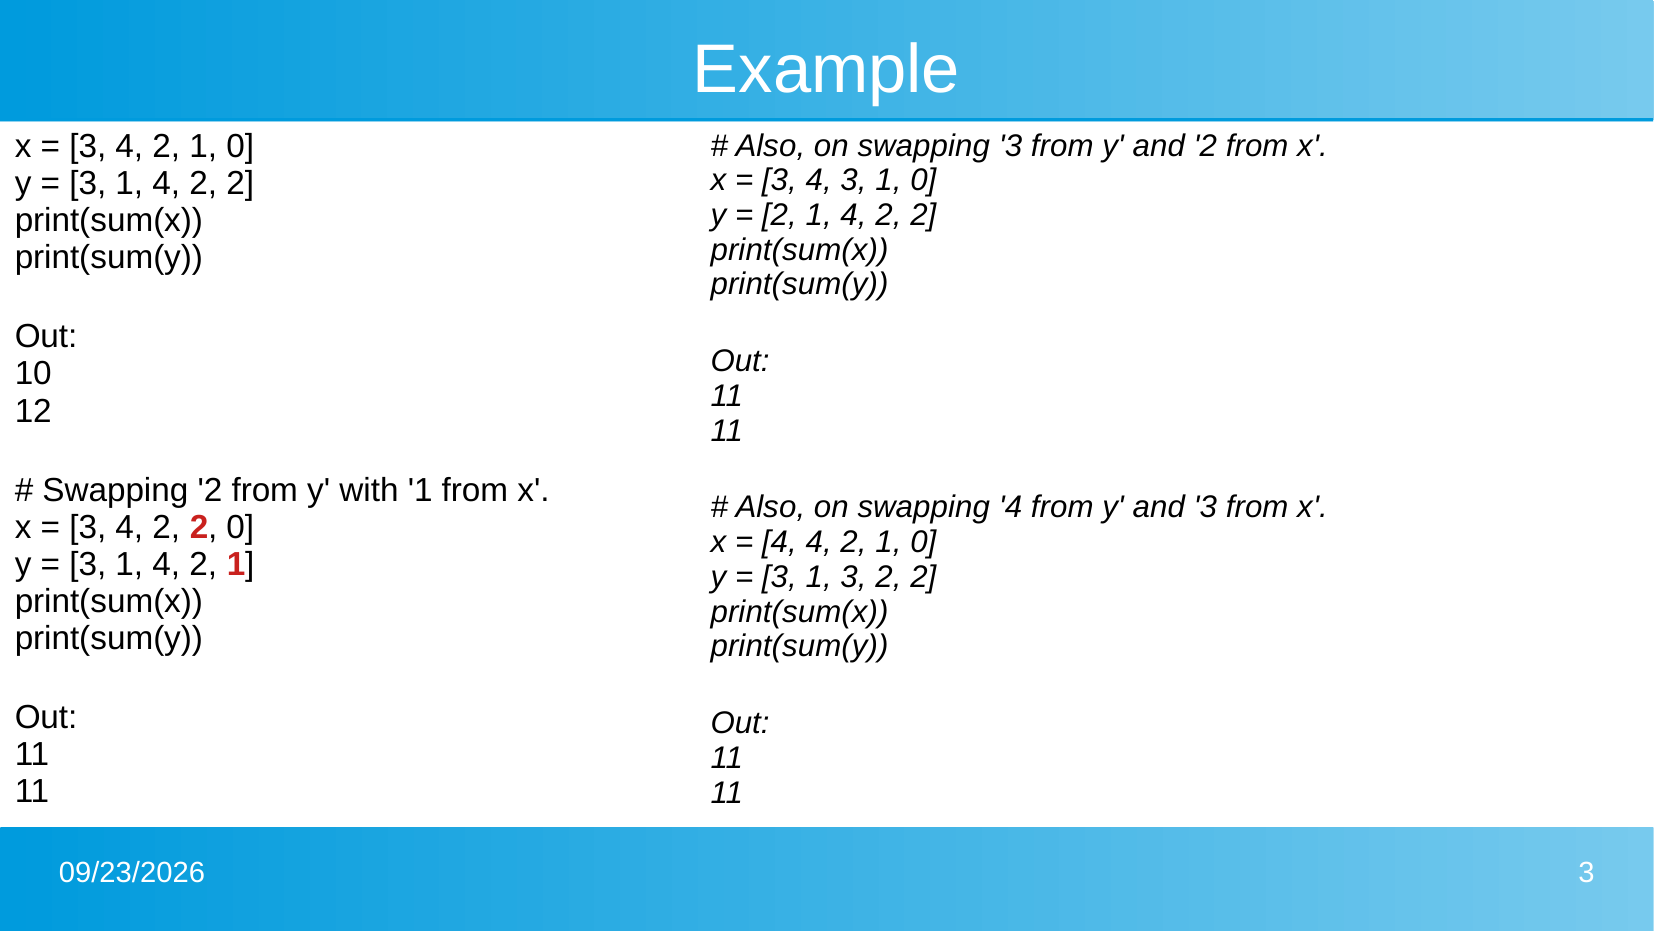

# Example
x = [3, 4, 2, 1, 0]
y = [3, 1, 4, 2, 2]
print(sum(x))
print(sum(y))
Out:
10
12
# Swapping '2 from y' with '1 from x'.
x = [3, 4, 2, 2, 0]
y = [3, 1, 4, 2, 1]
print(sum(x))
print(sum(y))
Out:
11
11
# Also, on swapping '3 from y' and '2 from x'.
x = [3, 4, 3, 1, 0]
y = [2, 1, 4, 2, 2]
print(sum(x))
print(sum(y))
Out:
11
11
# Also, on swapping '4 from y' and '3 from x'.
x = [4, 4, 2, 1, 0]
y = [3, 1, 3, 2, 2]
print(sum(x))
print(sum(y))
Out:
11
11
3